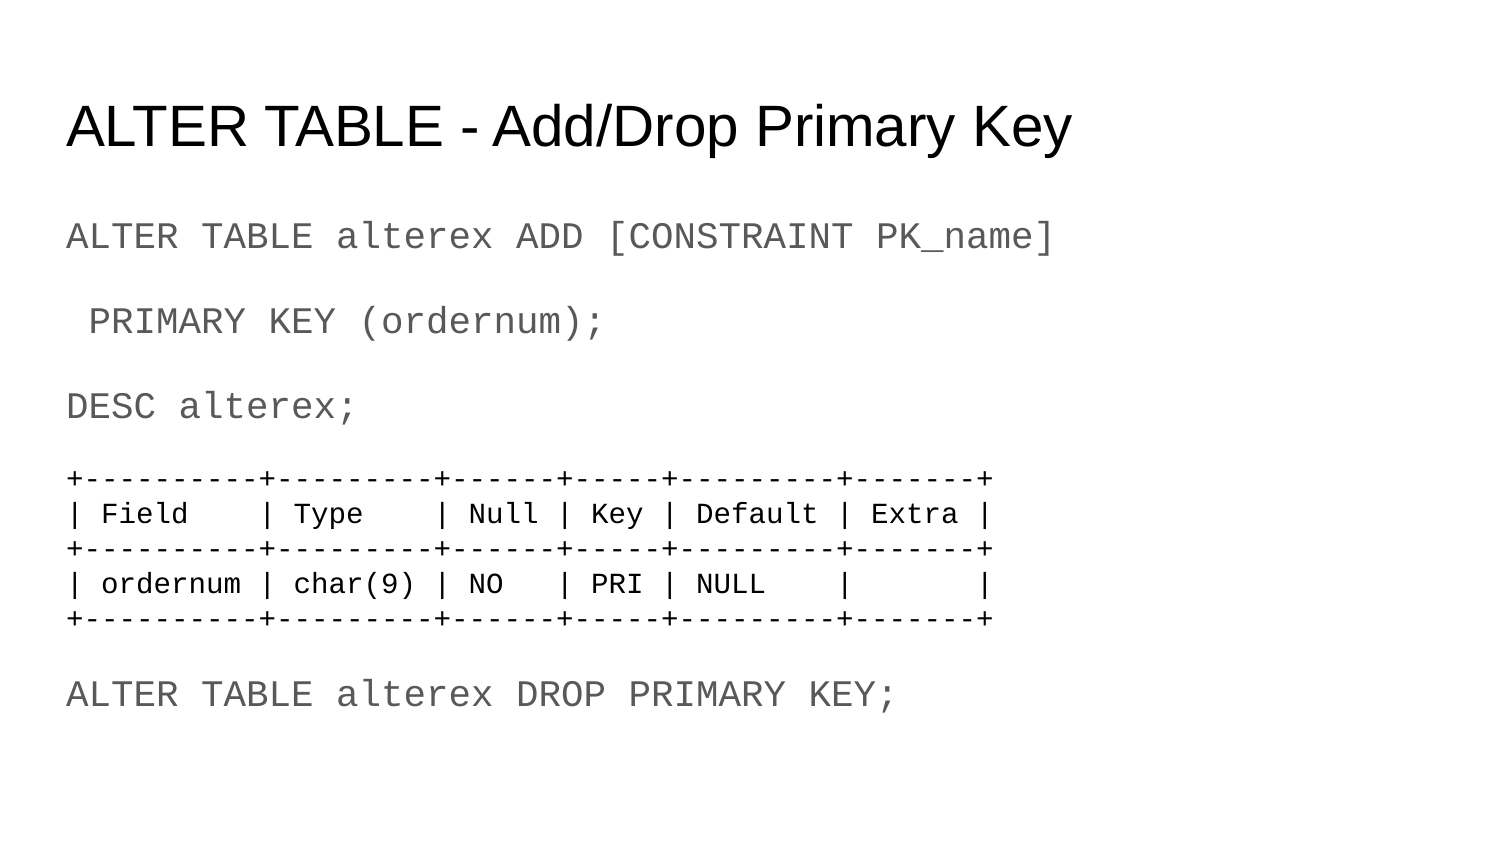

# ALTER TABLE - Add/Drop Primary Key
ALTER TABLE alterex ADD [CONSTRAINT PK_name]
 PRIMARY KEY (ordernum);
DESC alterex;
+----------+---------+------+-----+---------+-------+
| Field | Type | Null | Key | Default | Extra |
+----------+---------+------+-----+---------+-------+
| ordernum | char(9) | NO | PRI | NULL | |
+----------+---------+------+-----+---------+-------+
ALTER TABLE alterex DROP PRIMARY KEY;